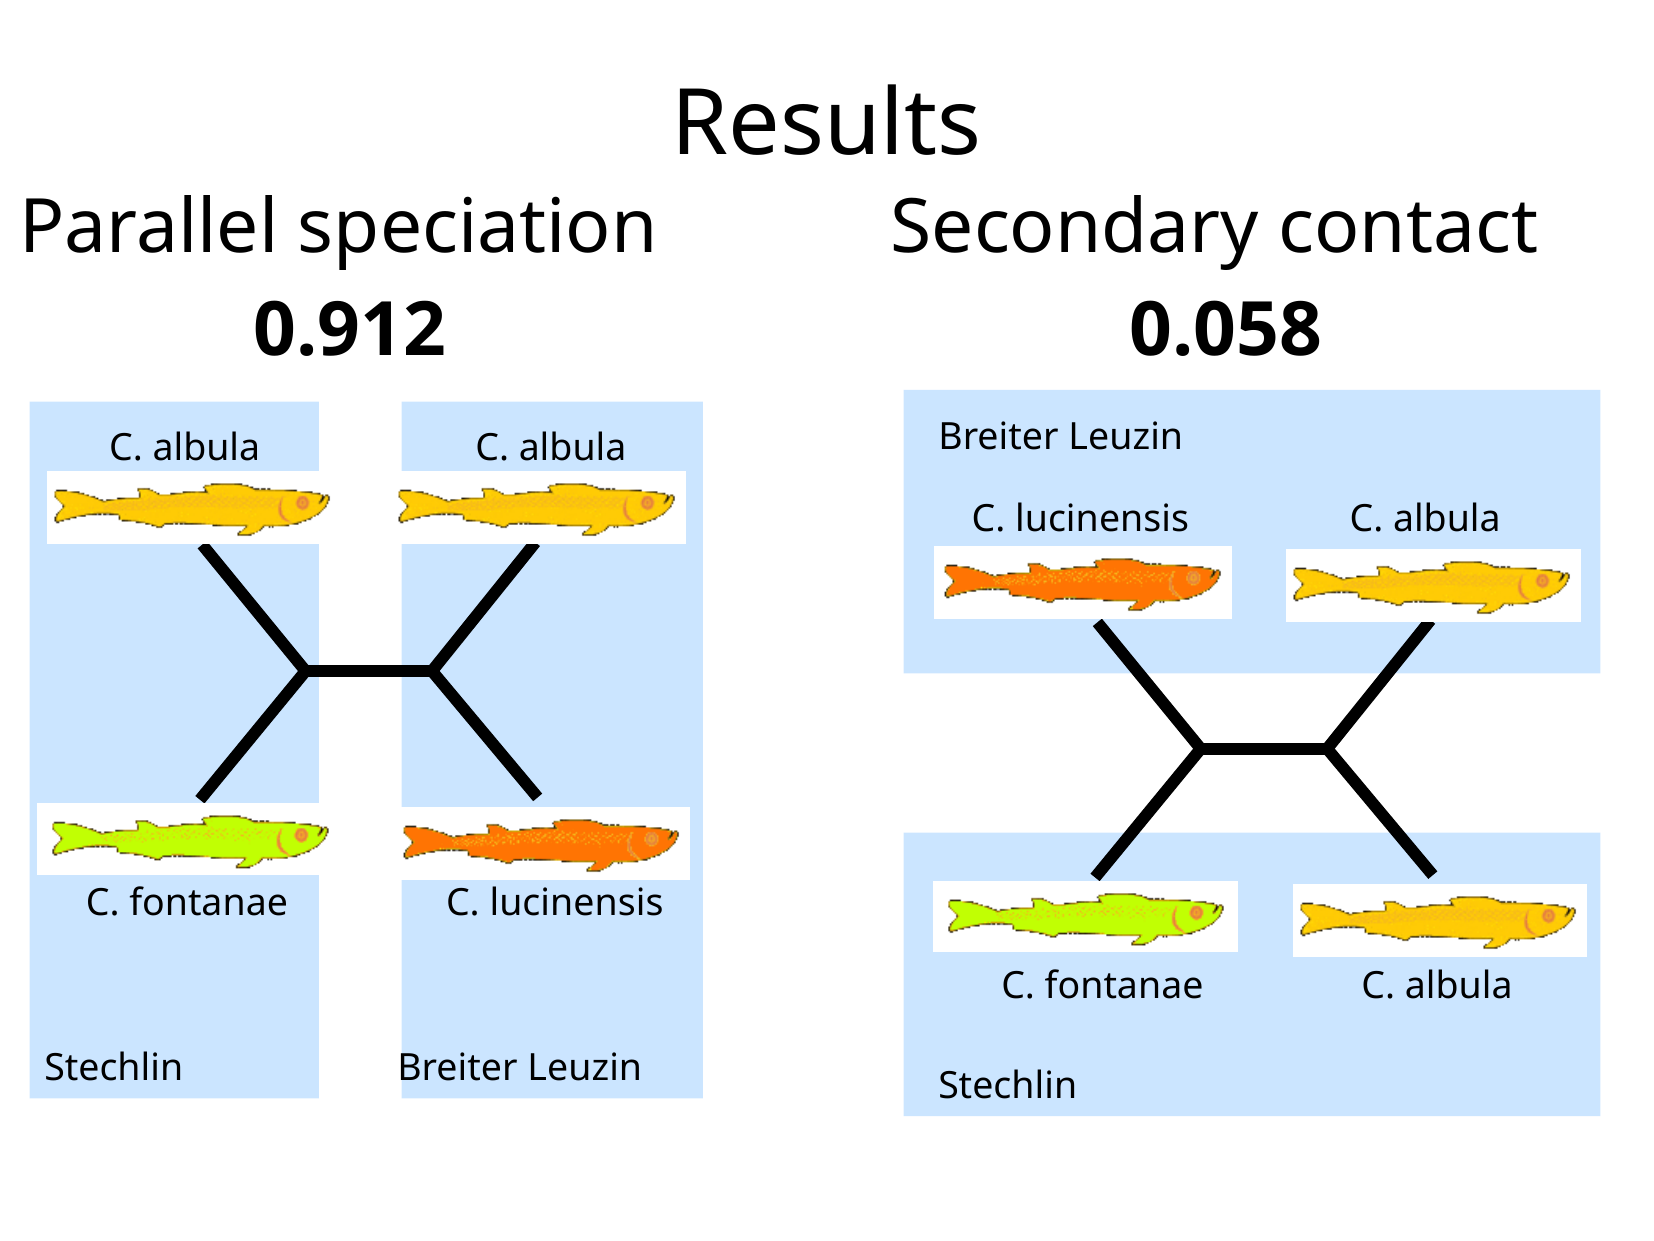

# Results
Parallel speciation Secondary contact
 0.912 0.058
Breiter Leuzin
C. albula
C. albula
C. lucinensis
C. albula
C. fontanae
C. lucinensis
C. fontanae
C. albula
Stechlin Breiter Leuzin
Stechlin